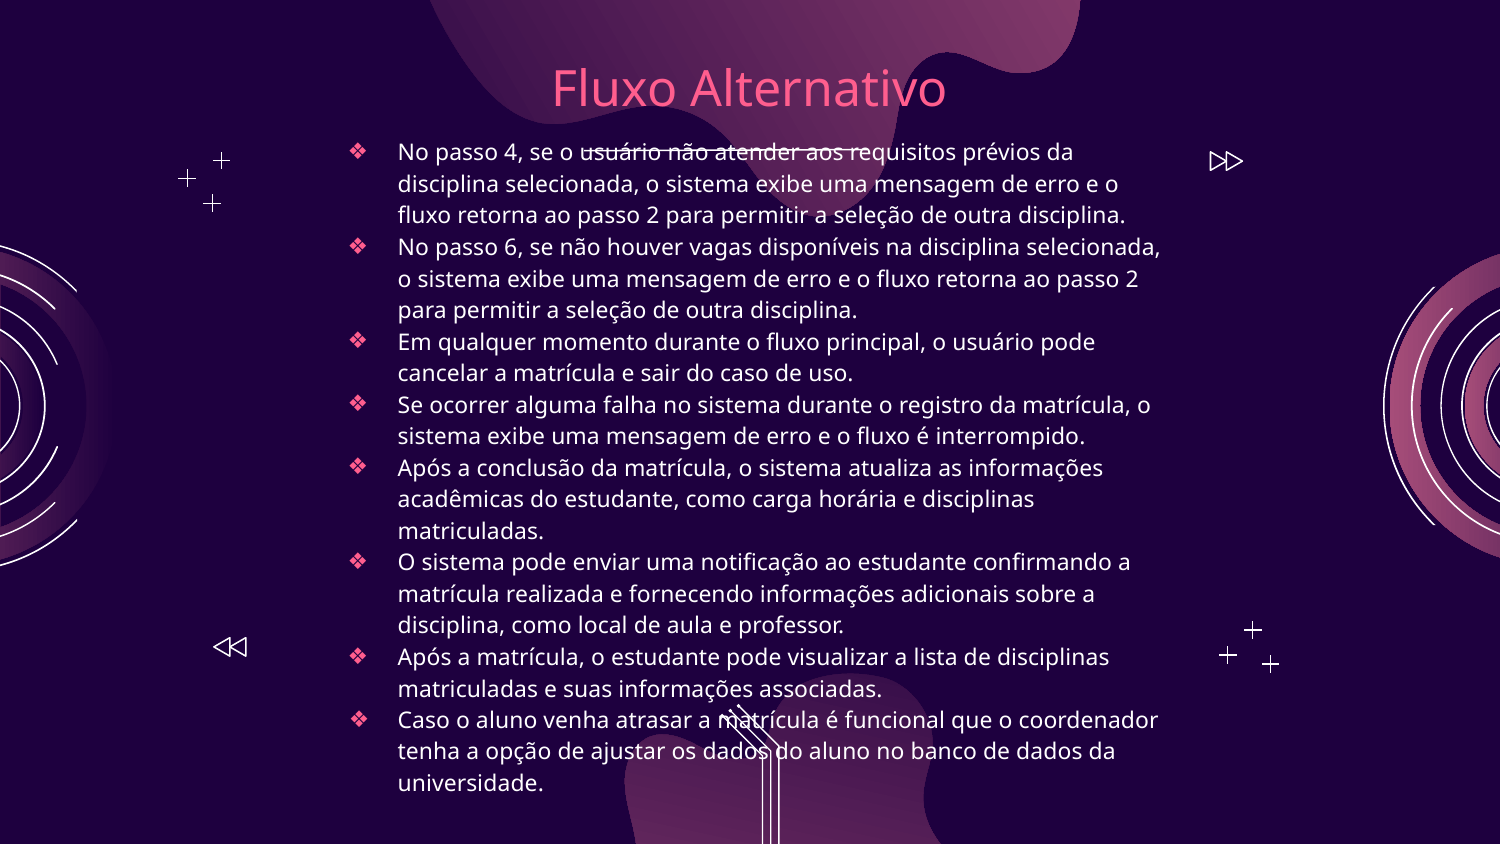

# Fluxo Alternativo
No passo 4, se o usuário não atender aos requisitos prévios da disciplina selecionada, o sistema exibe uma mensagem de erro e o fluxo retorna ao passo 2 para permitir a seleção de outra disciplina.
No passo 6, se não houver vagas disponíveis na disciplina selecionada, o sistema exibe uma mensagem de erro e o fluxo retorna ao passo 2 para permitir a seleção de outra disciplina.
Em qualquer momento durante o fluxo principal, o usuário pode cancelar a matrícula e sair do caso de uso.
Se ocorrer alguma falha no sistema durante o registro da matrícula, o sistema exibe uma mensagem de erro e o fluxo é interrompido.
Após a conclusão da matrícula, o sistema atualiza as informações acadêmicas do estudante, como carga horária e disciplinas matriculadas.
O sistema pode enviar uma notificação ao estudante confirmando a matrícula realizada e fornecendo informações adicionais sobre a disciplina, como local de aula e professor.
Após a matrícula, o estudante pode visualizar a lista de disciplinas matriculadas e suas informações associadas.
Caso o aluno venha atrasar a matrícula é funcional que o coordenador tenha a opção de ajustar os dados do aluno no banco de dados da universidade.